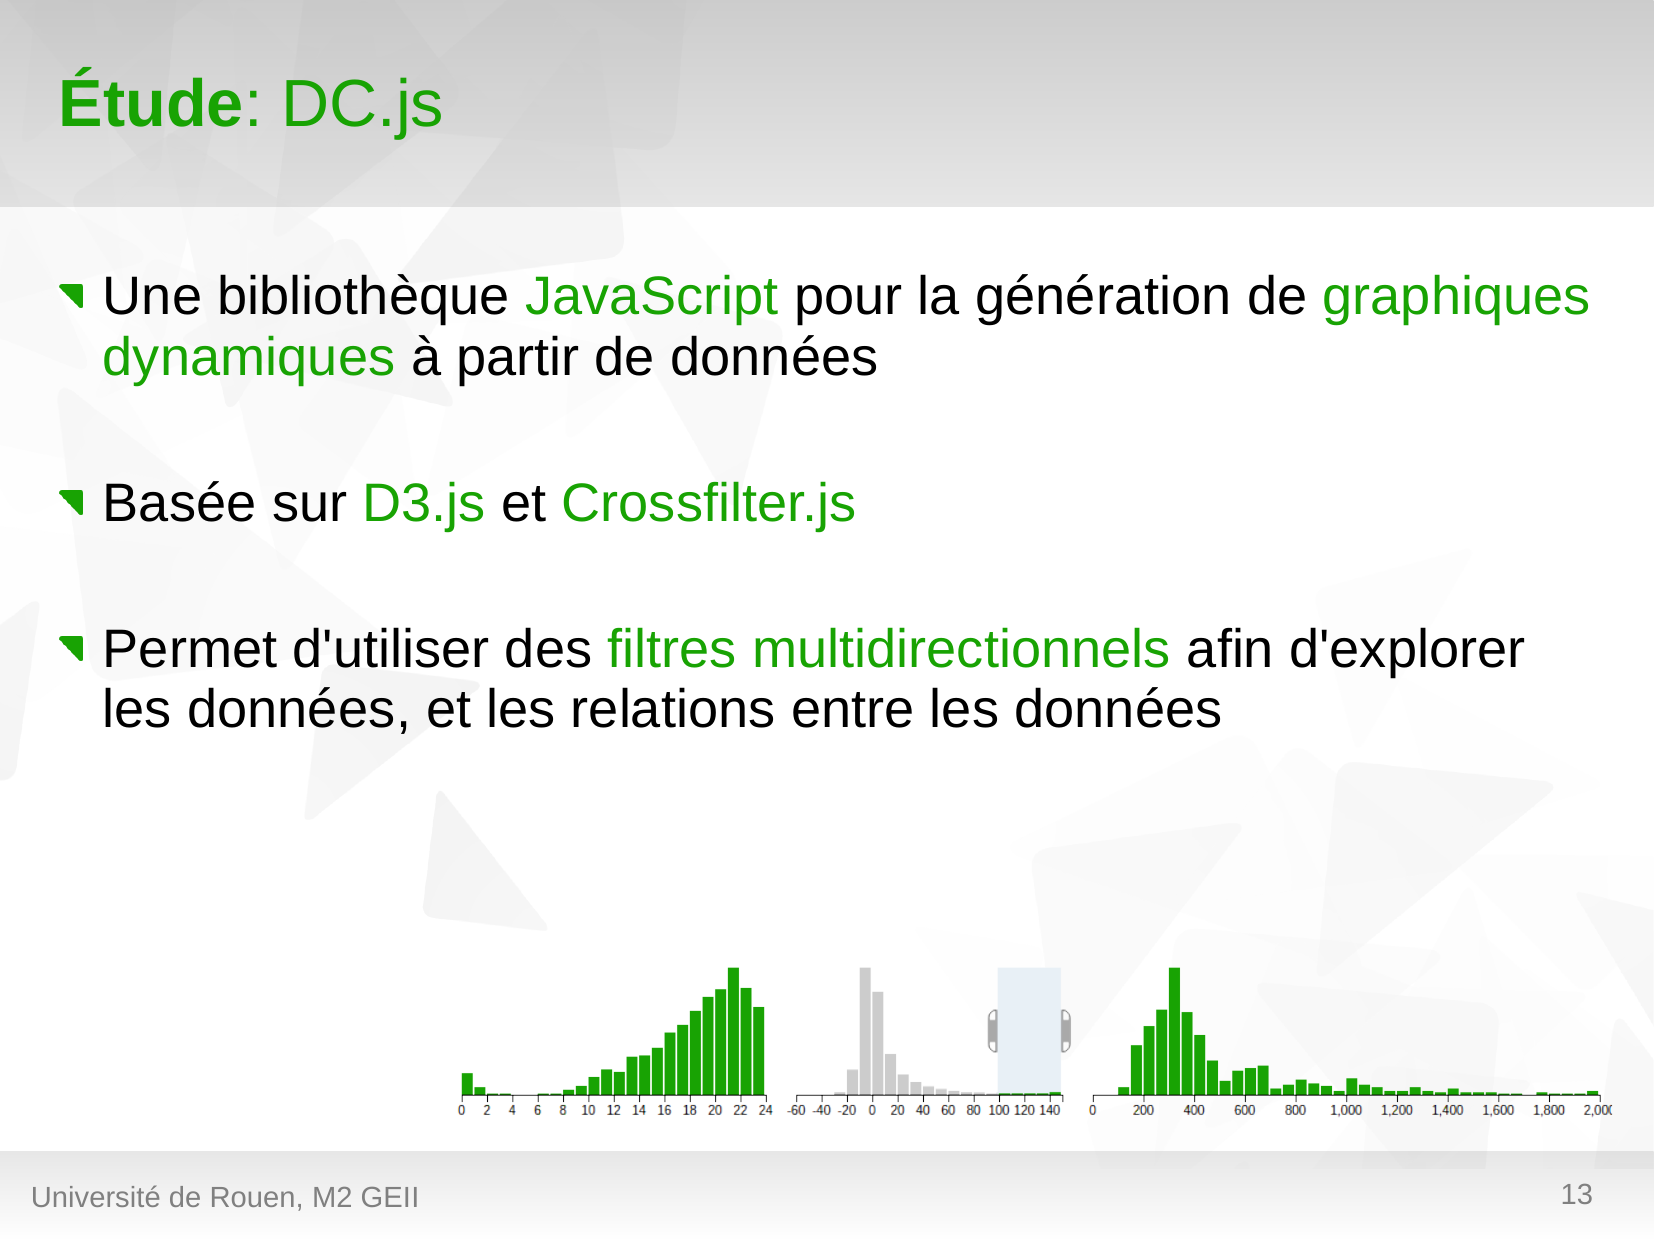

# Étude: DC.js
Une bibliothèque JavaScript pour la génération de graphiques dynamiques à partir de données
Basée sur D3.js et Crossfilter.js
Permet d'utiliser des filtres multidirectionnels afin d'explorer les données, et les relations entre les données
13
Université de Rouen, M2 GEII